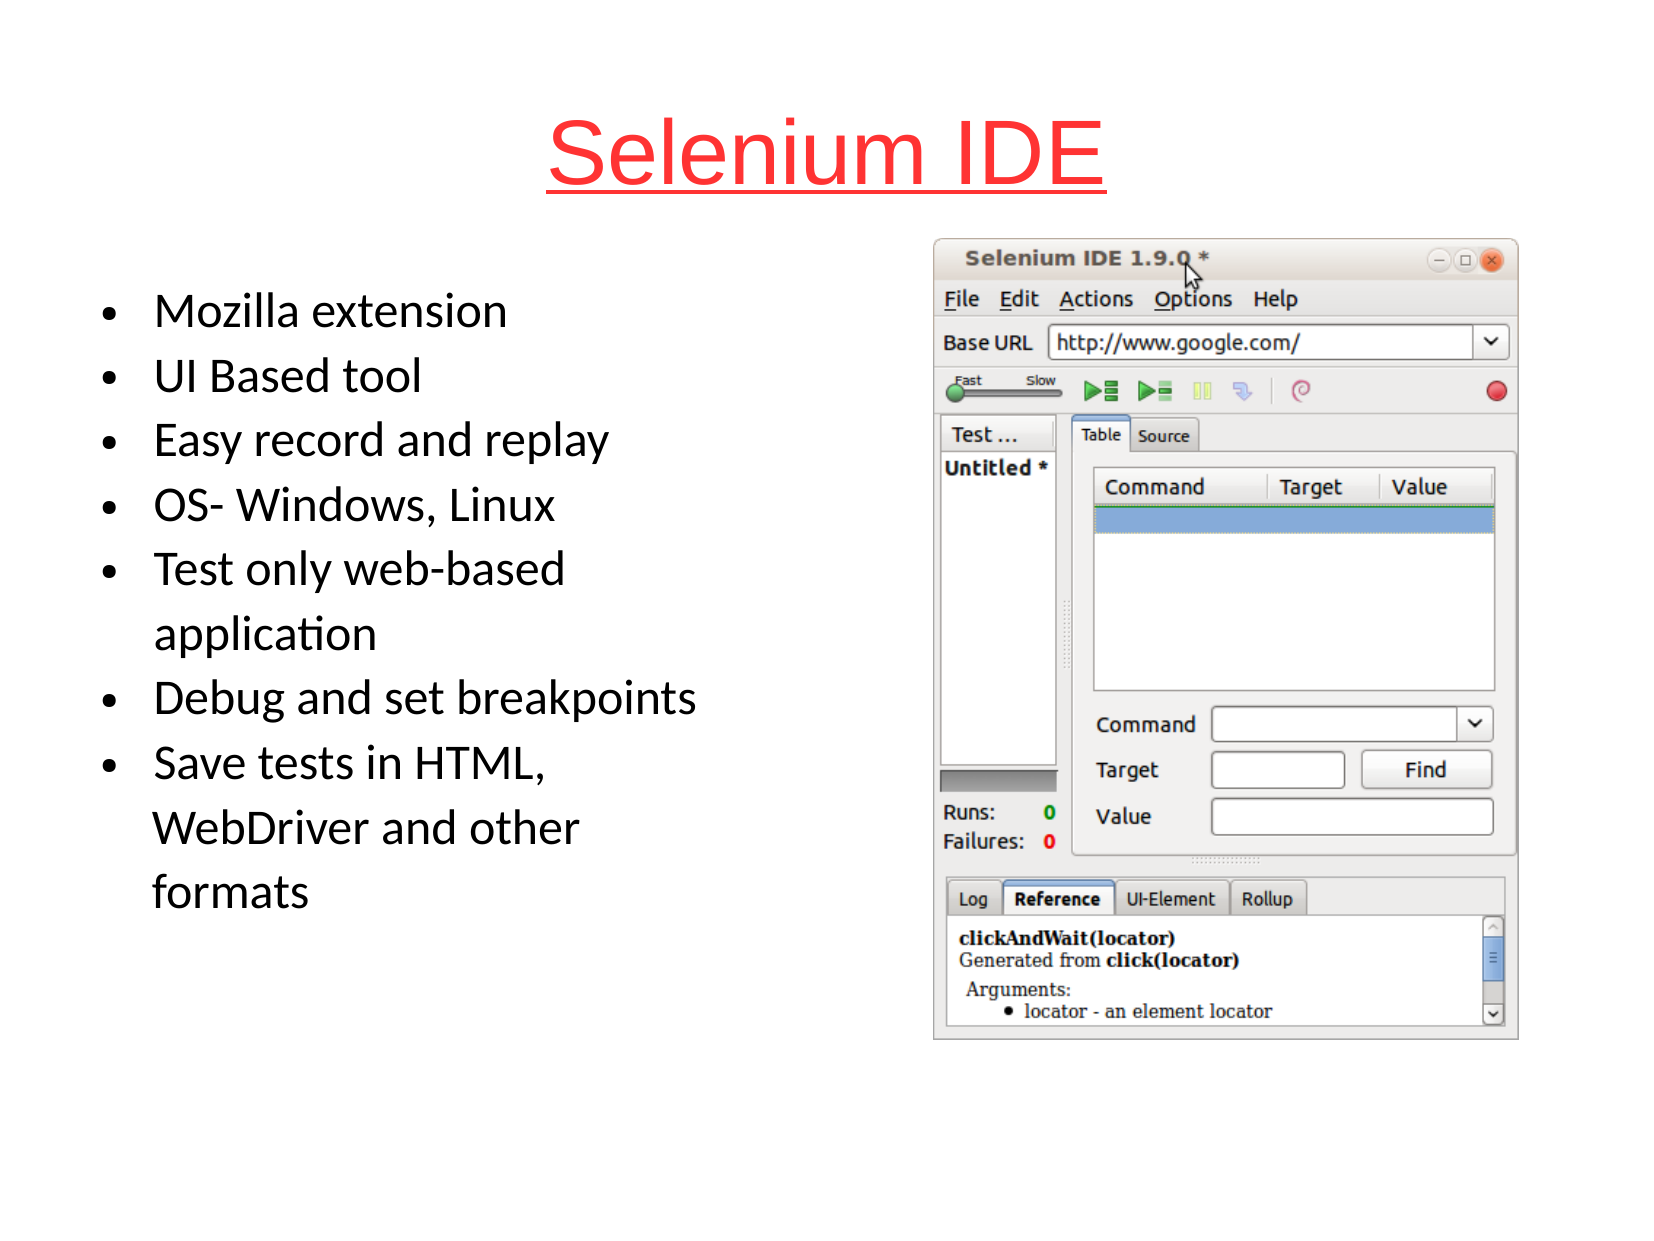

# Selenium IDE
Mozilla extension
UI Based tool
Easy record and replay
OS- Windows, Linux
Test only web-based
application
Debug and set breakpoints
Save tests in HTML,
 WebDriver and other
 formats